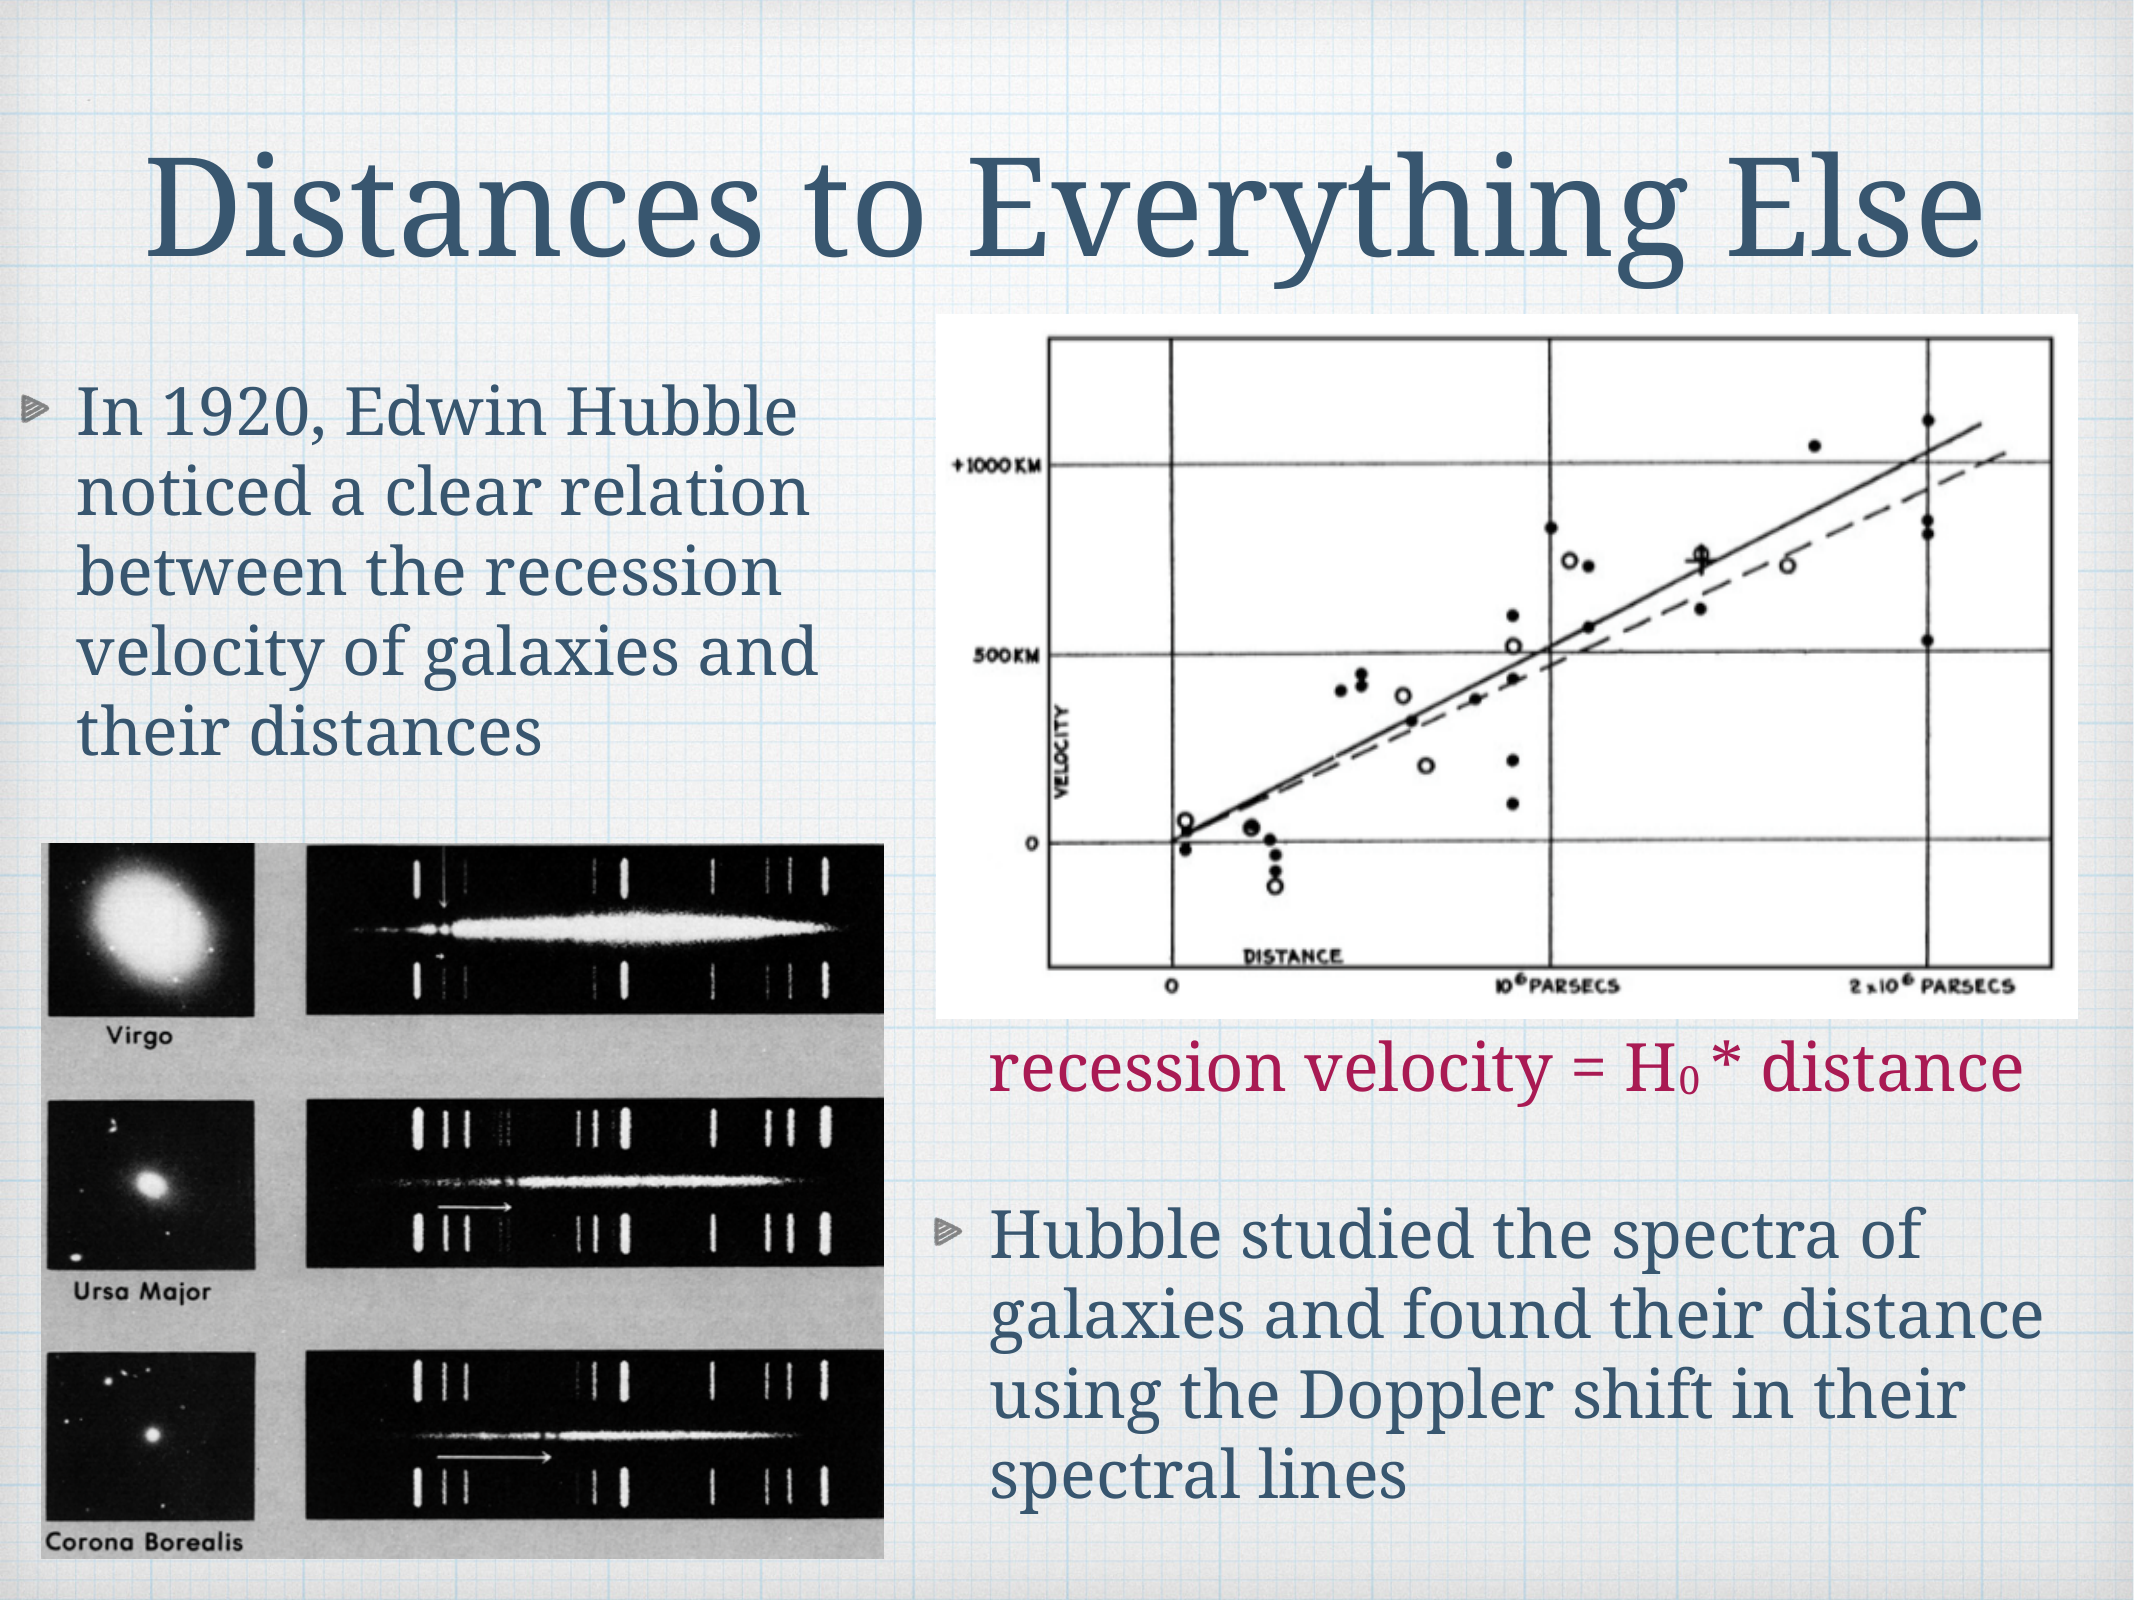

Distances to Everything Else
In 1920, Edwin Hubble noticed a clear relation between the recession velocity of galaxies and their distances
recession velocity = H0 * distance
Hubble studied the spectra of galaxies and found their distance using the Doppler shift in their spectral lines